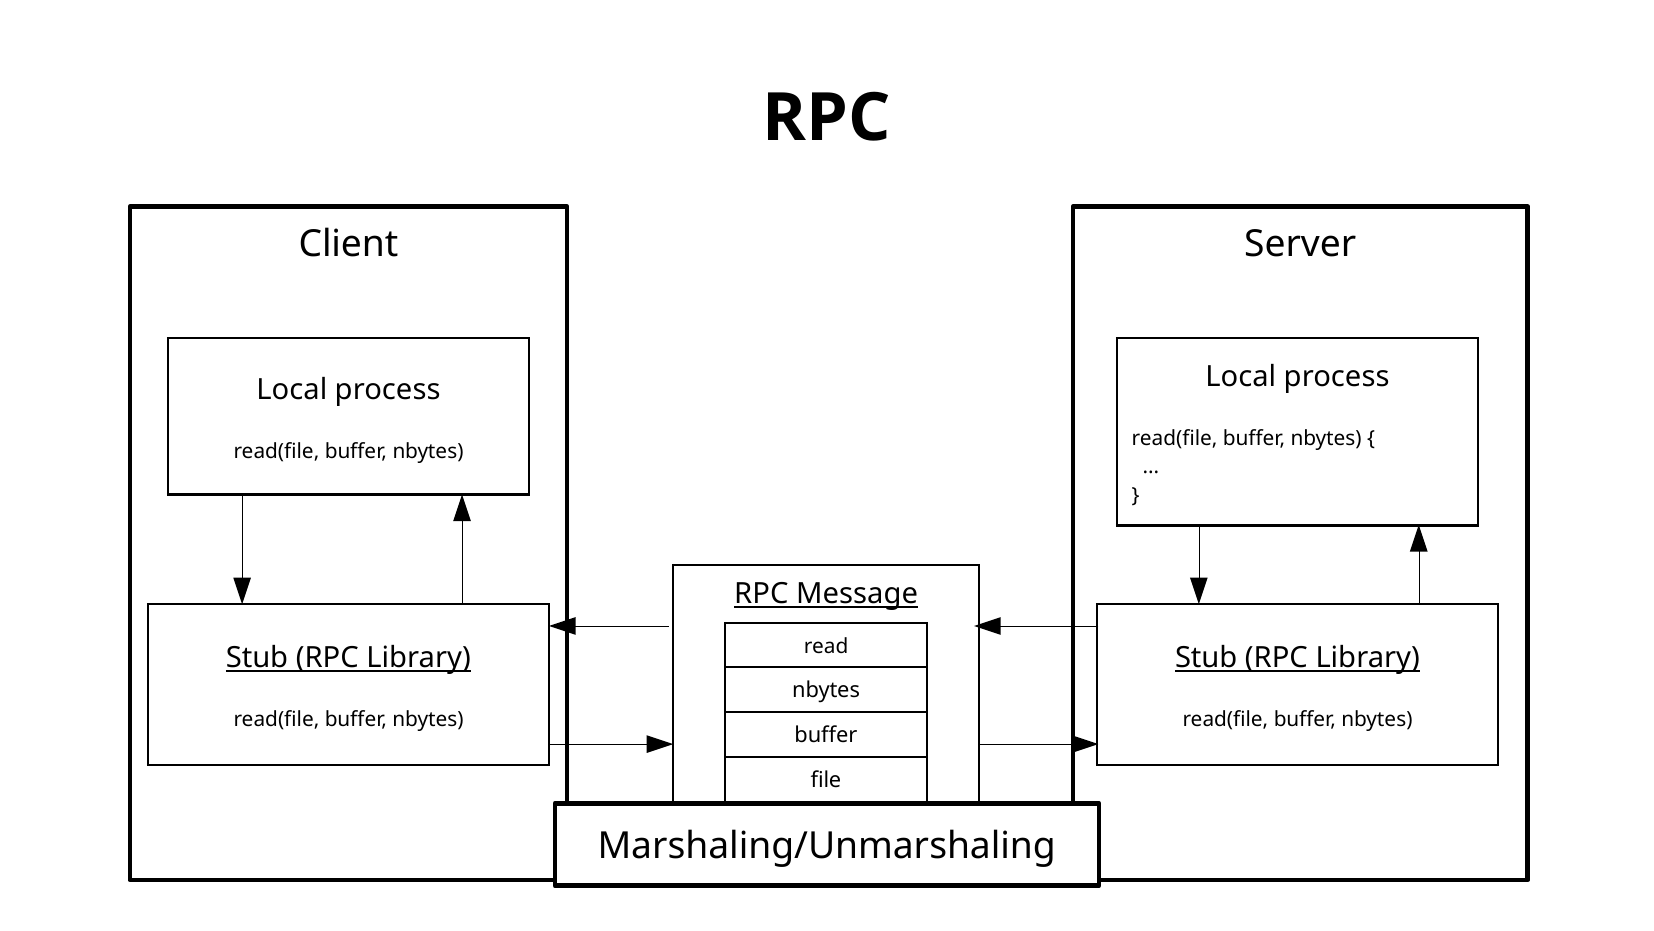

# RPC
Client
Server
| Local process read(file, buffer, nbytes) |
| --- |
| Local process read(file, buffer, nbytes) { ... } |
| --- |
| RPC Message |
| --- |
| Stub (RPC Library) read(file, buffer, nbytes) |
| --- |
| Stub (RPC Library) read(file, buffer, nbytes) |
| --- |
| read |
| --- |
| nbytes |
| buffer |
| file |
| ... |
Marshaling/Unmarshaling